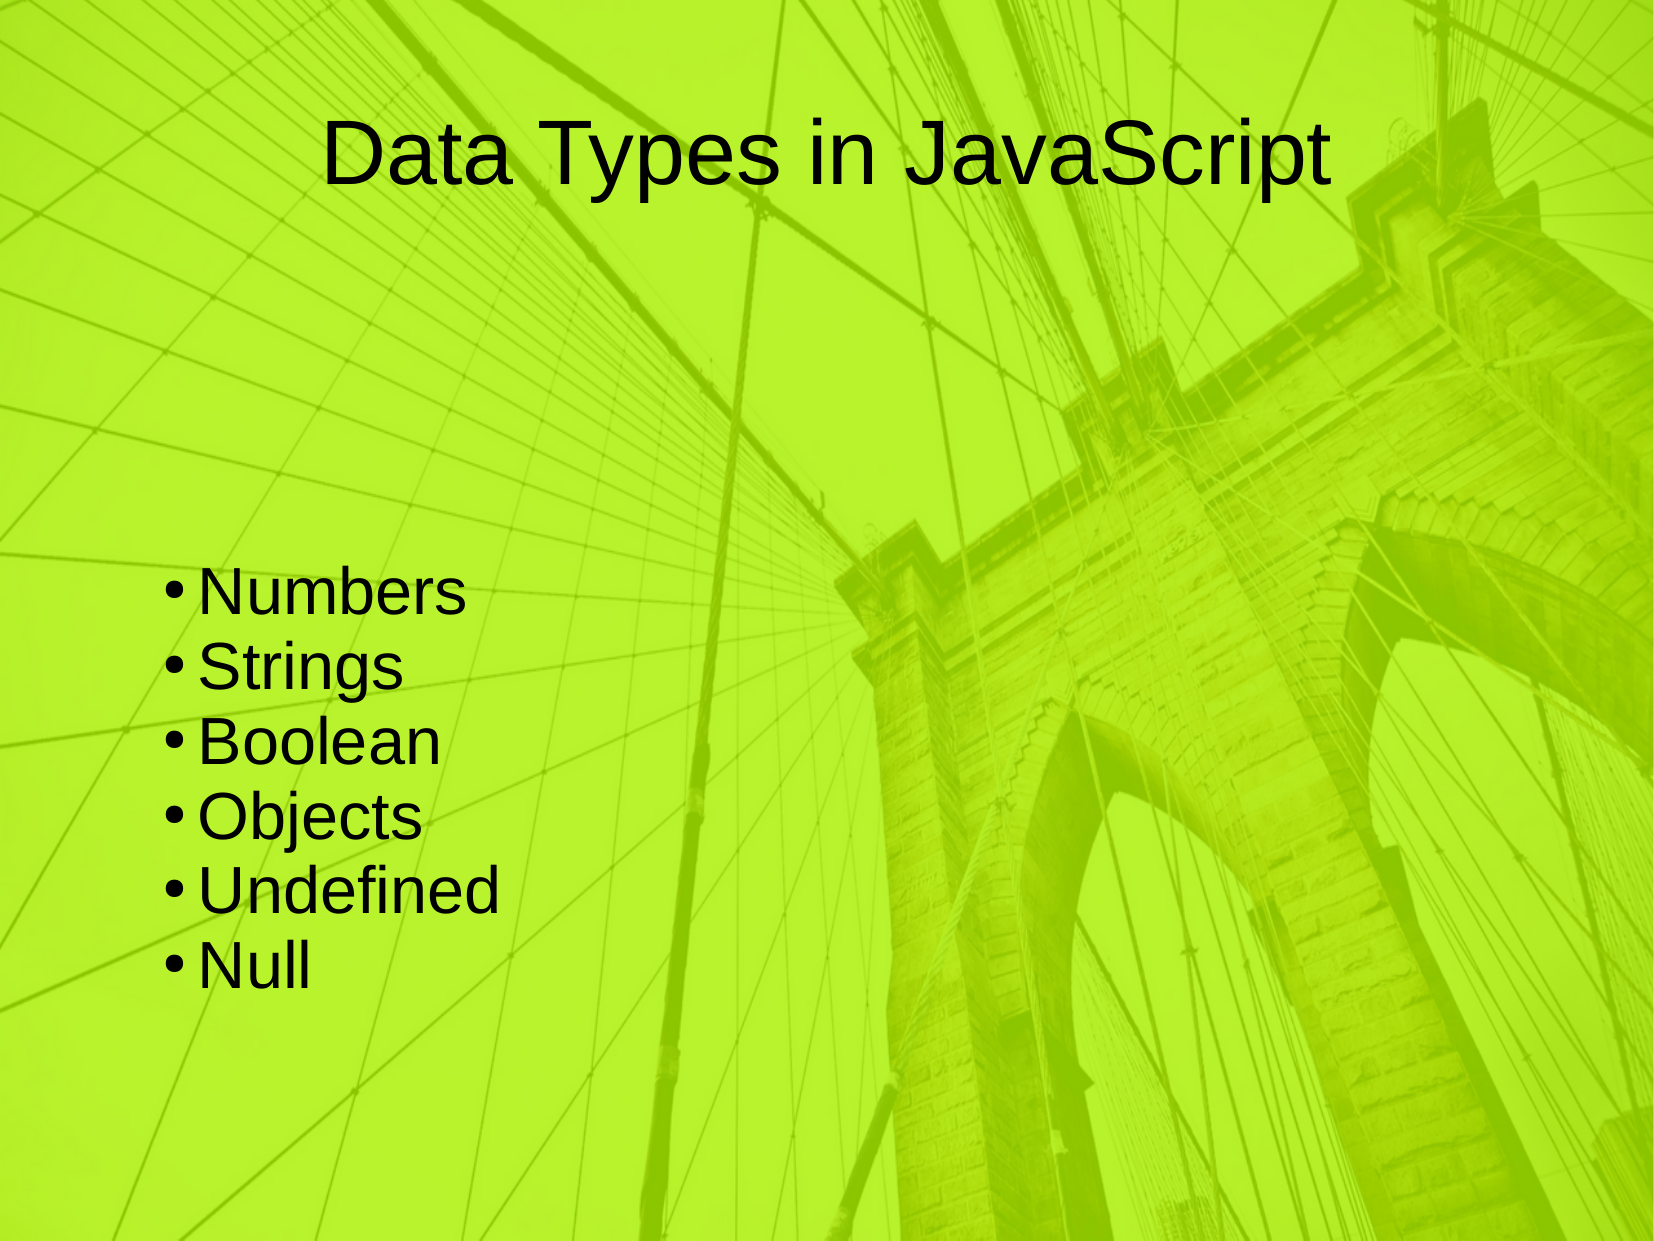

# Data Types in JavaScript
Numbers
Strings
Boolean
Objects
Undefined
Null